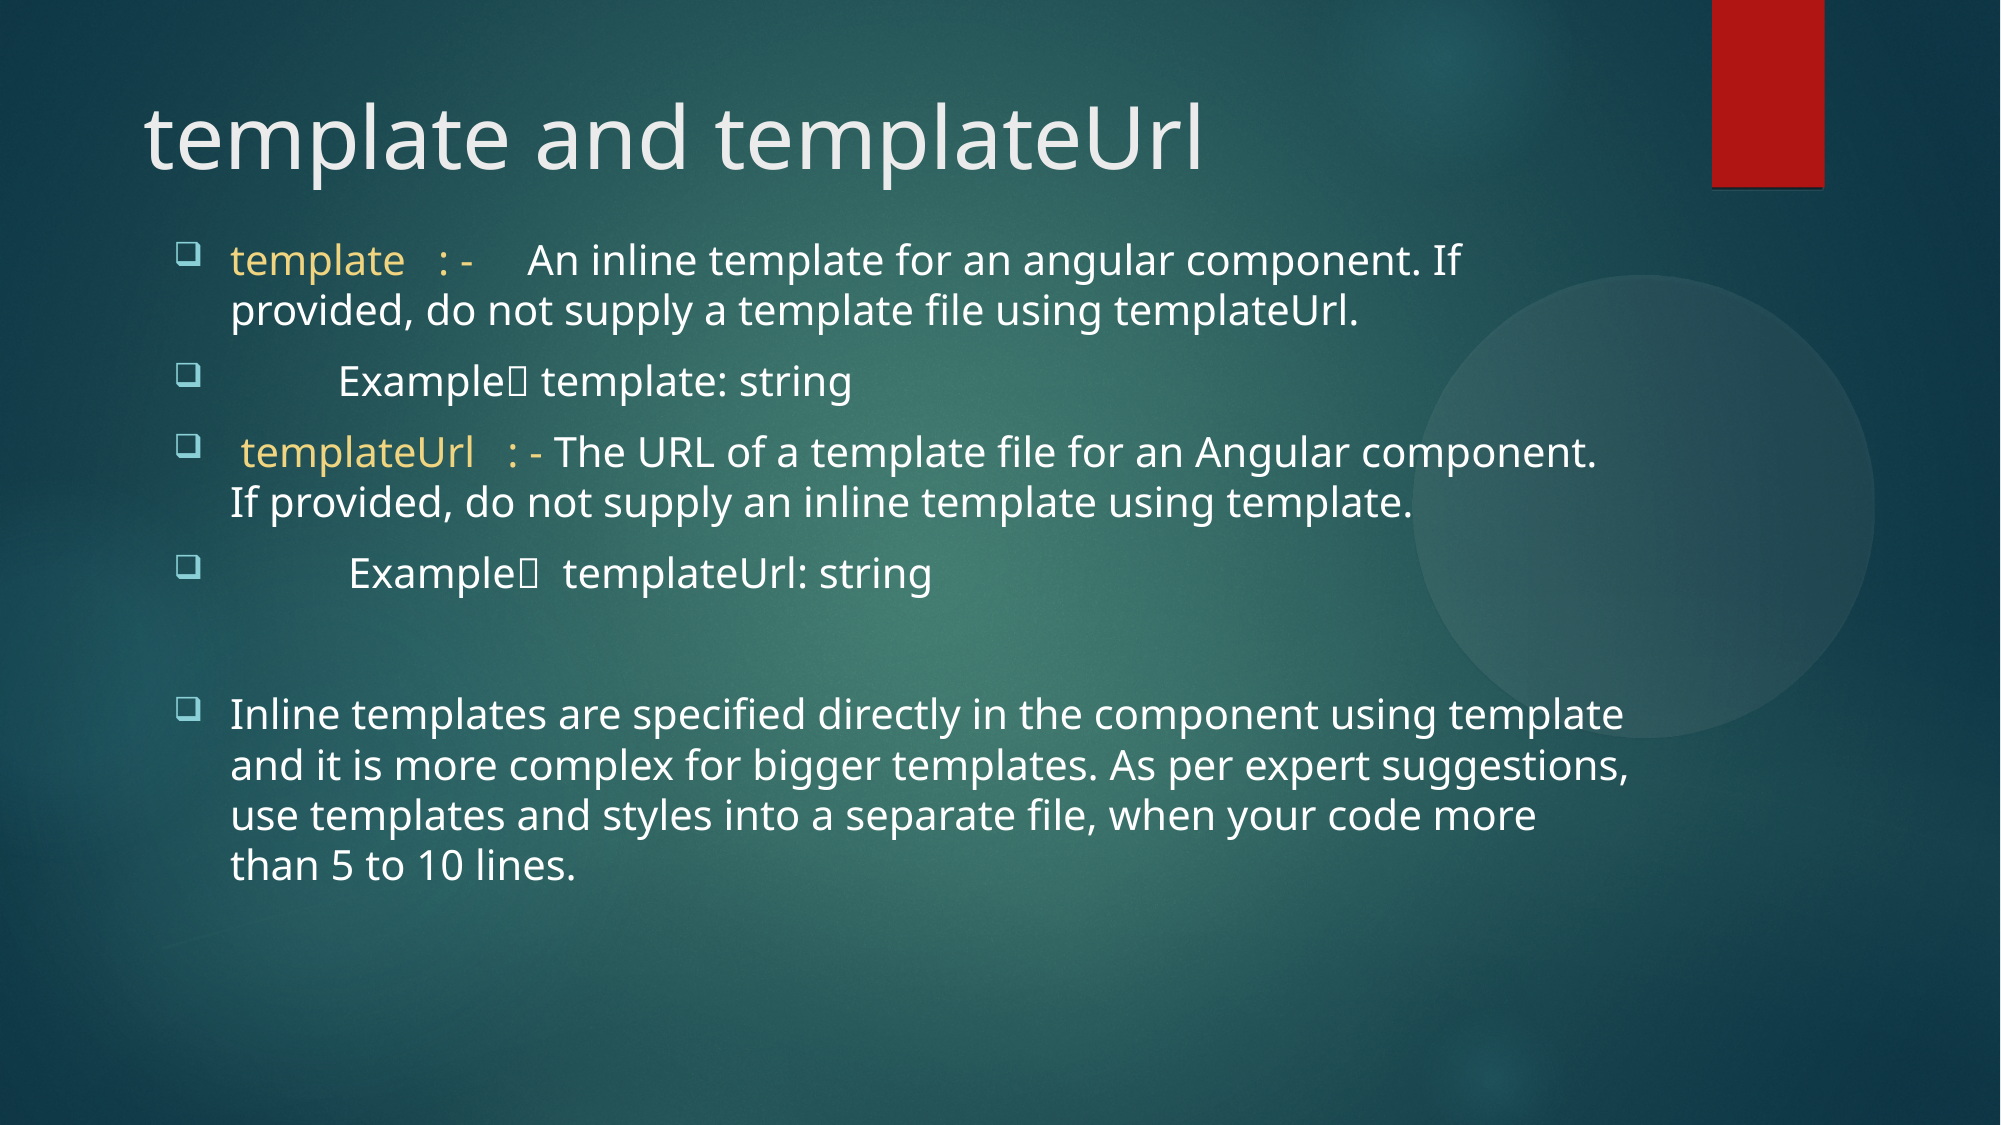

template and templateUrl
template : - An inline template for an angular component. If provided, do not supply a template file using templateUrl.
 Example template: string
 templateUrl : - The URL of a template file for an Angular component. If provided, do not supply an inline template using template.
 Example templateUrl: string
Inline templates are specified directly in the component using template and it is more complex for bigger templates. As per expert suggestions, use templates and styles into a separate file, when your code more than 5 to 10 lines.